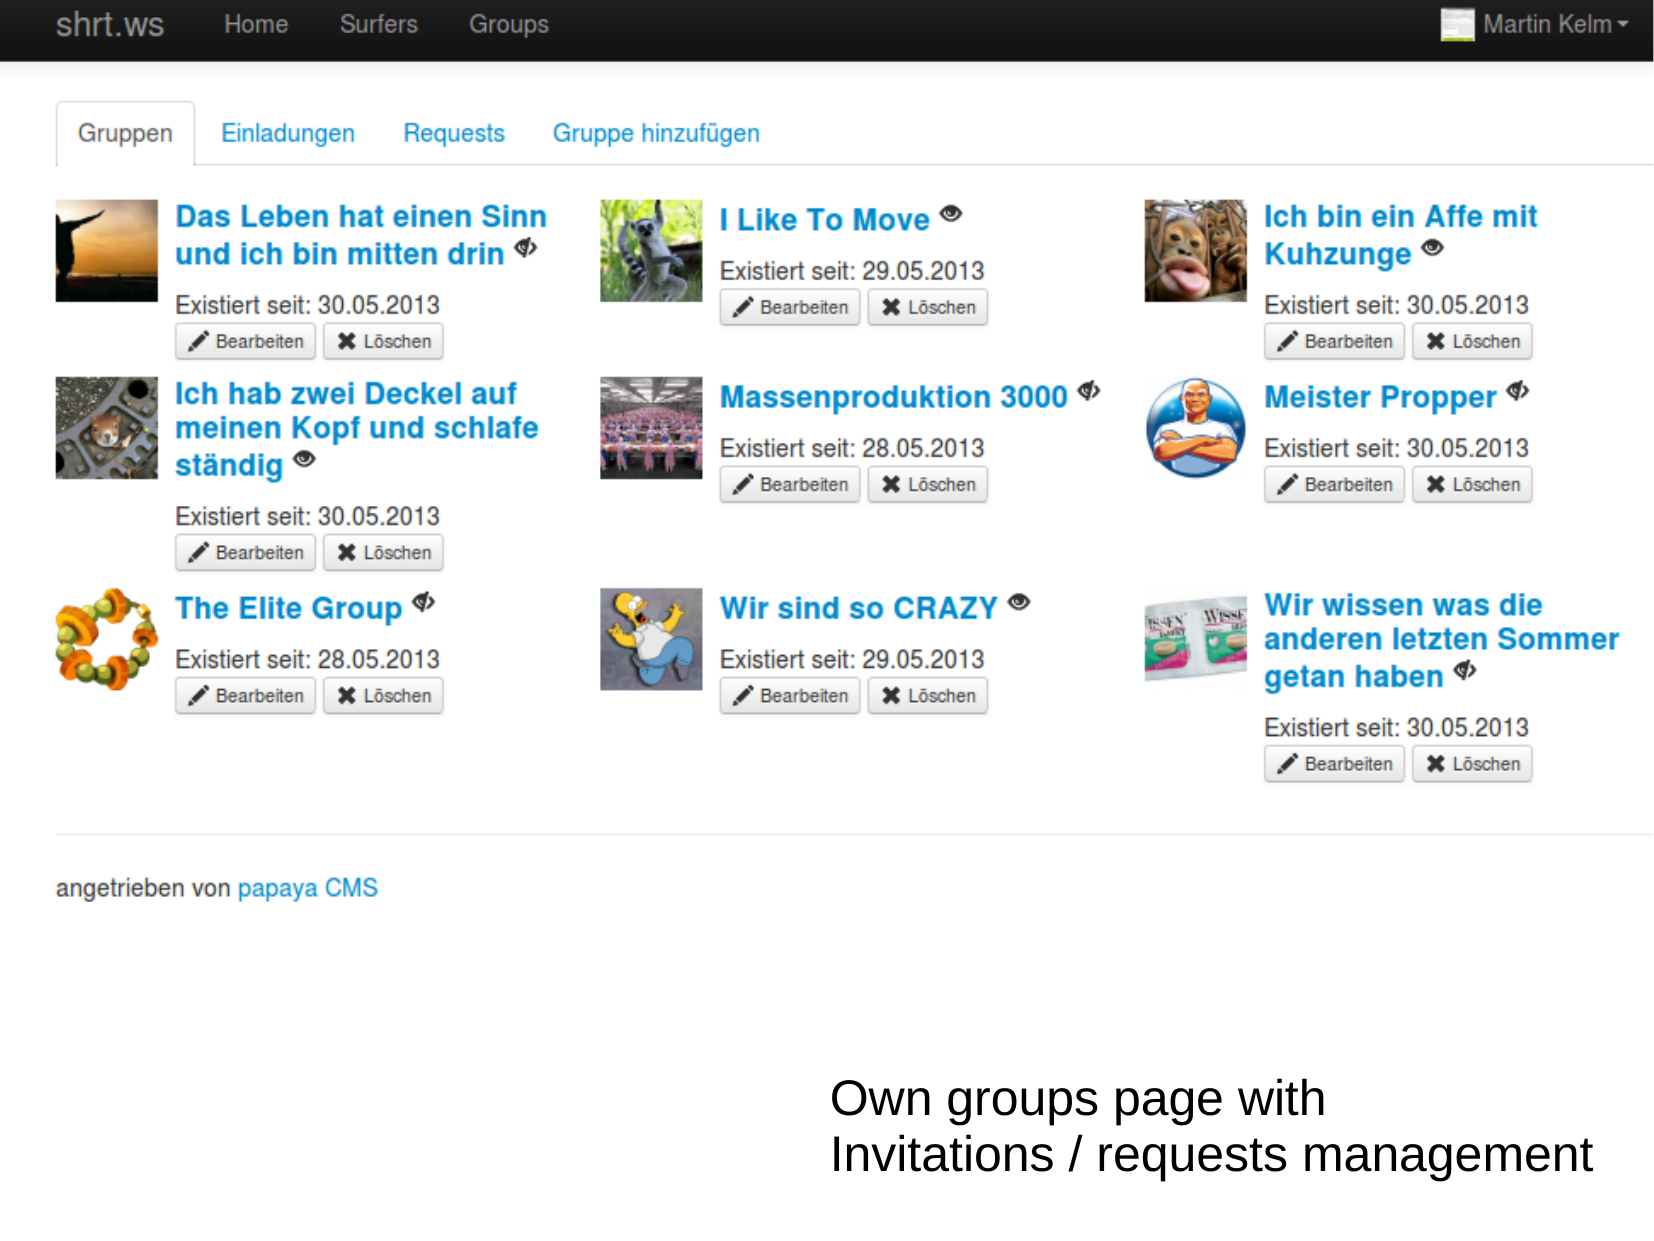

Own groups page with
Invitations / requests management